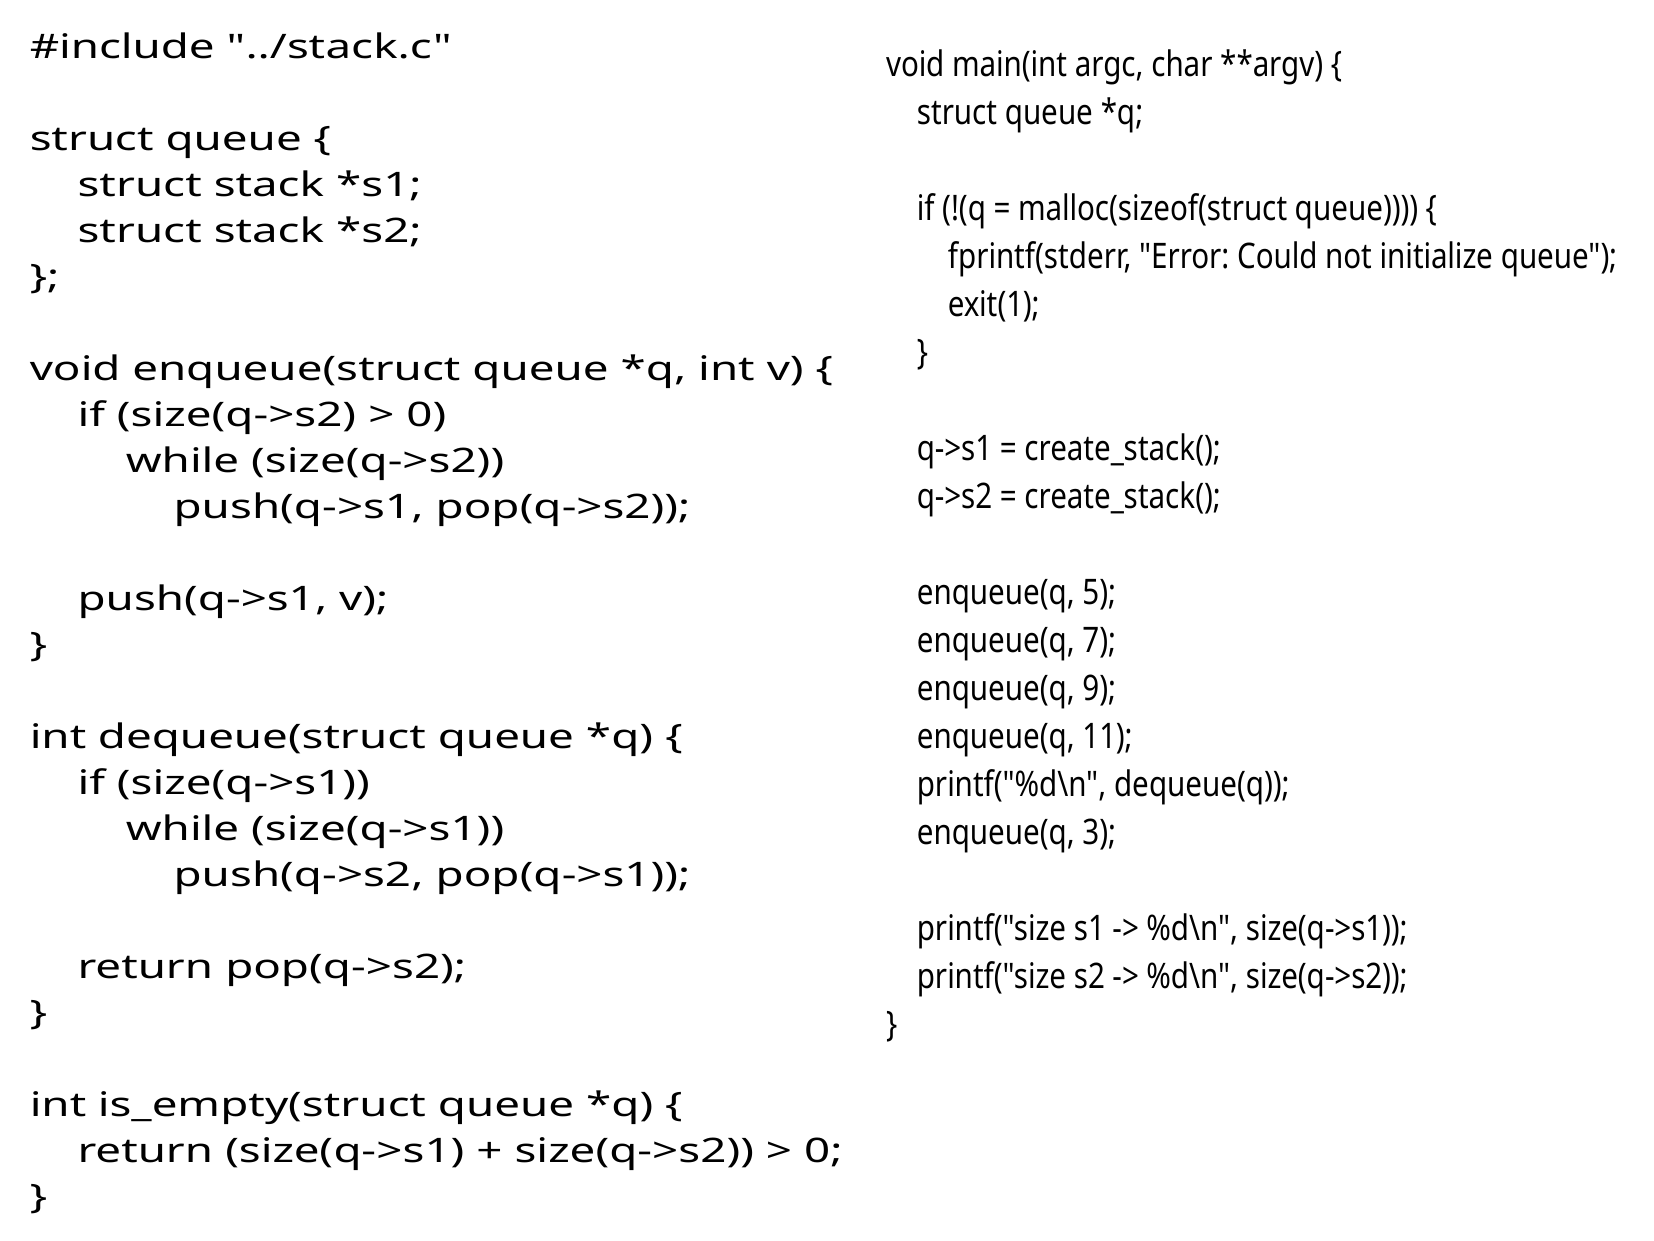

#include "../stack.c"
struct queue {
 struct stack *s1;
 struct stack *s2;
};
void enqueue(struct queue *q, int v) {
 if (size(q->s2) > 0)
 while (size(q->s2))
 push(q->s1, pop(q->s2));
 push(q->s1, v);
}
int dequeue(struct queue *q) {
 if (size(q->s1))
 while (size(q->s1))
 push(q->s2, pop(q->s1));
 return pop(q->s2);
}
int is_empty(struct queue *q) {
 return (size(q->s1) + size(q->s2)) > 0;
}
void main(int argc, char **argv) {
 struct queue *q;
 if (!(q = malloc(sizeof(struct queue)))) {
 fprintf(stderr, "Error: Could not initialize queue");
 exit(1);
 }
 q->s1 = create_stack();
 q->s2 = create_stack();
 enqueue(q, 5);
 enqueue(q, 7);
 enqueue(q, 9);
 enqueue(q, 11);
 printf("%d\n", dequeue(q));
 enqueue(q, 3);
 printf("size s1 -> %d\n", size(q->s1));
 printf("size s2 -> %d\n", size(q->s2));
}